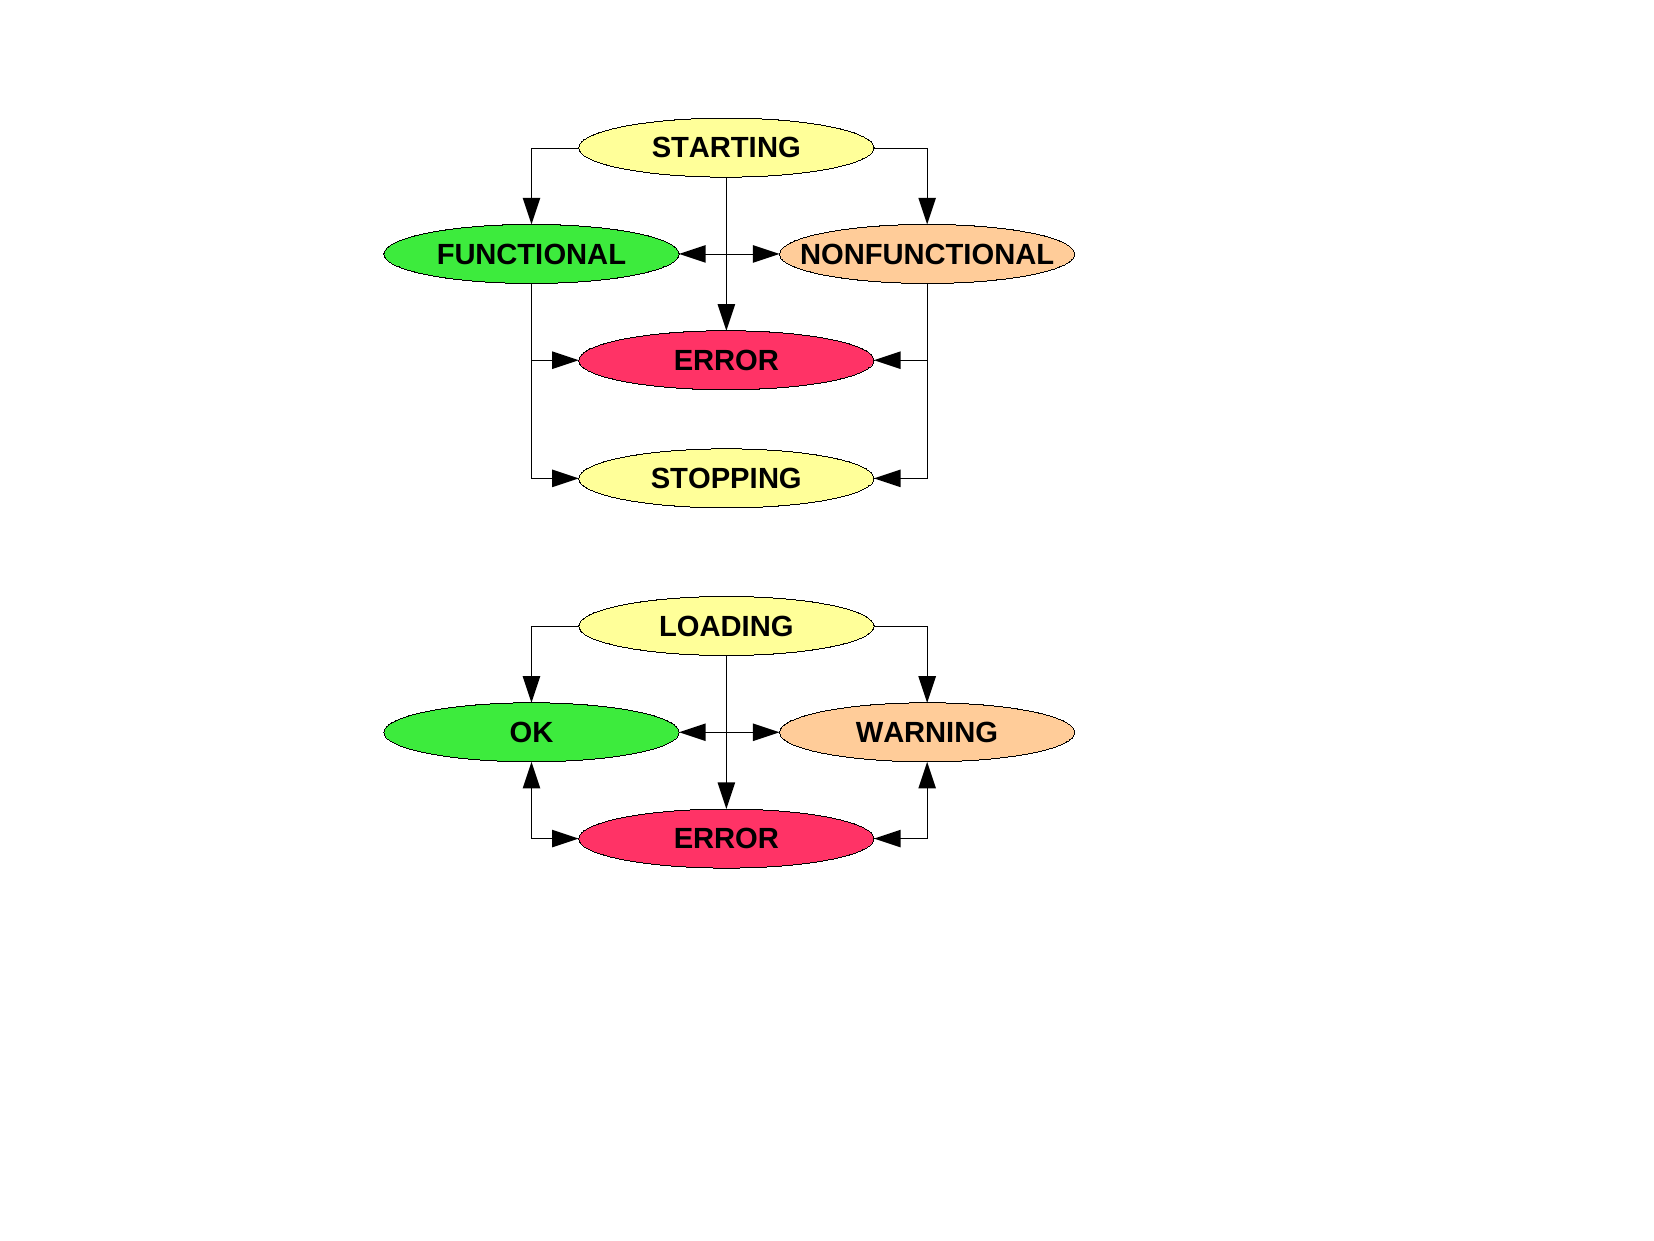

STARTING
FUNCTIONAL
NONFUNCTIONAL
ERROR
STOPPING
LOADING
OK
WARNING
ERROR